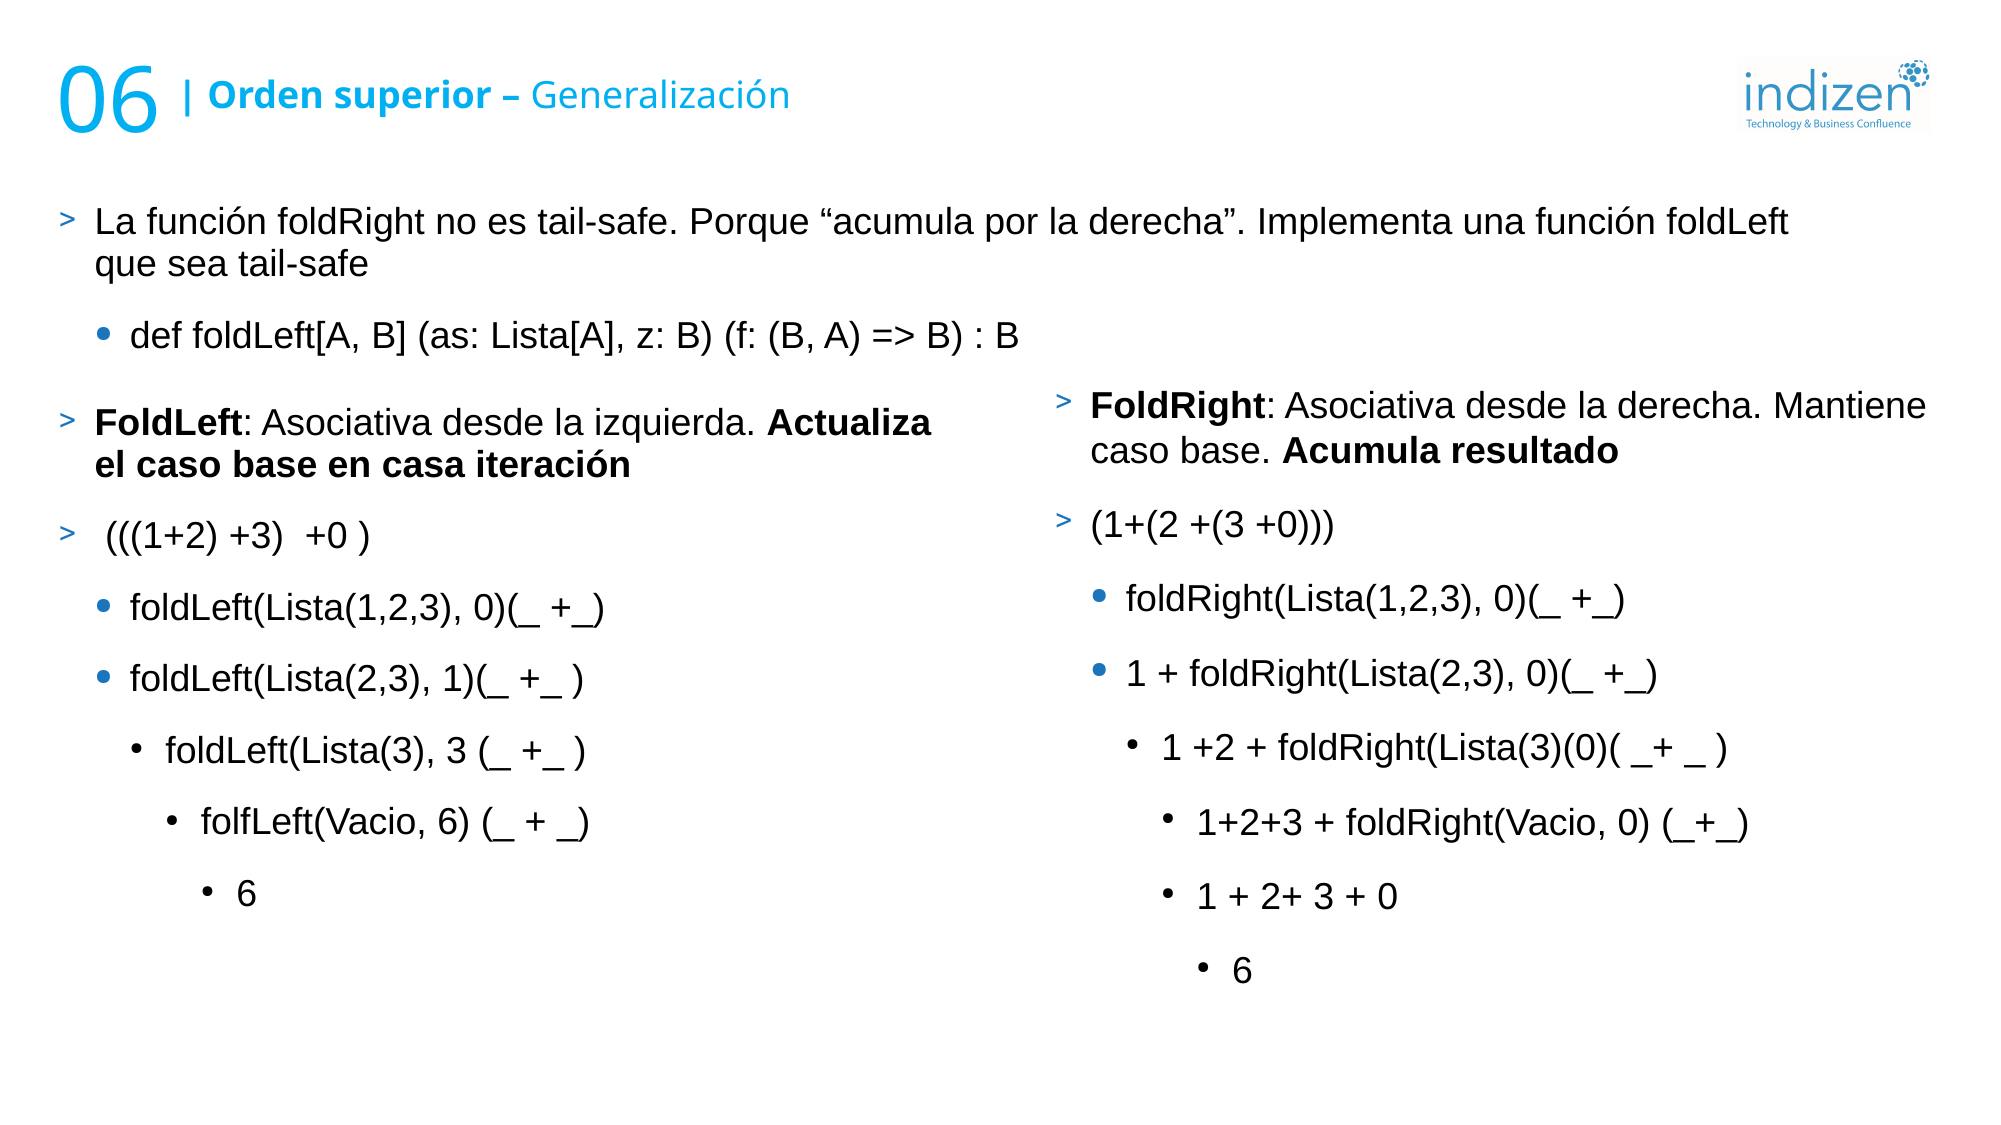

06
| Orden superior – Generalización
La función foldRight no es tail-safe. Porque “acumula por la derecha”. Implementa una función foldLeft que sea tail-safe
def foldLeft[A, B] (as: Lista[A], z: B) (f: (B, A) => B) : B
FoldRight: Asociativa desde la derecha. Mantiene caso base. Acumula resultado
(1+(2 +(3 +0)))
foldRight(Lista(1,2,3), 0)(_ +_)
1 + foldRight(Lista(2,3), 0)(_ +_)
1 +2 + foldRight(Lista(3)(0)( _+ _ )
1+2+3 + foldRight(Vacio, 0) (_+_)
1 + 2+ 3 + 0
6
FoldLeft: Asociativa desde la izquierda. Actualiza el caso base en casa iteración
 (((1+2) +3) +0 )
foldLeft(Lista(1,2,3), 0)(_ +_)
foldLeft(Lista(2,3), 1)(_ +_ )
foldLeft(Lista(3), 3 (_ +_ )
folfLeft(Vacio, 6) (_ + _)
6